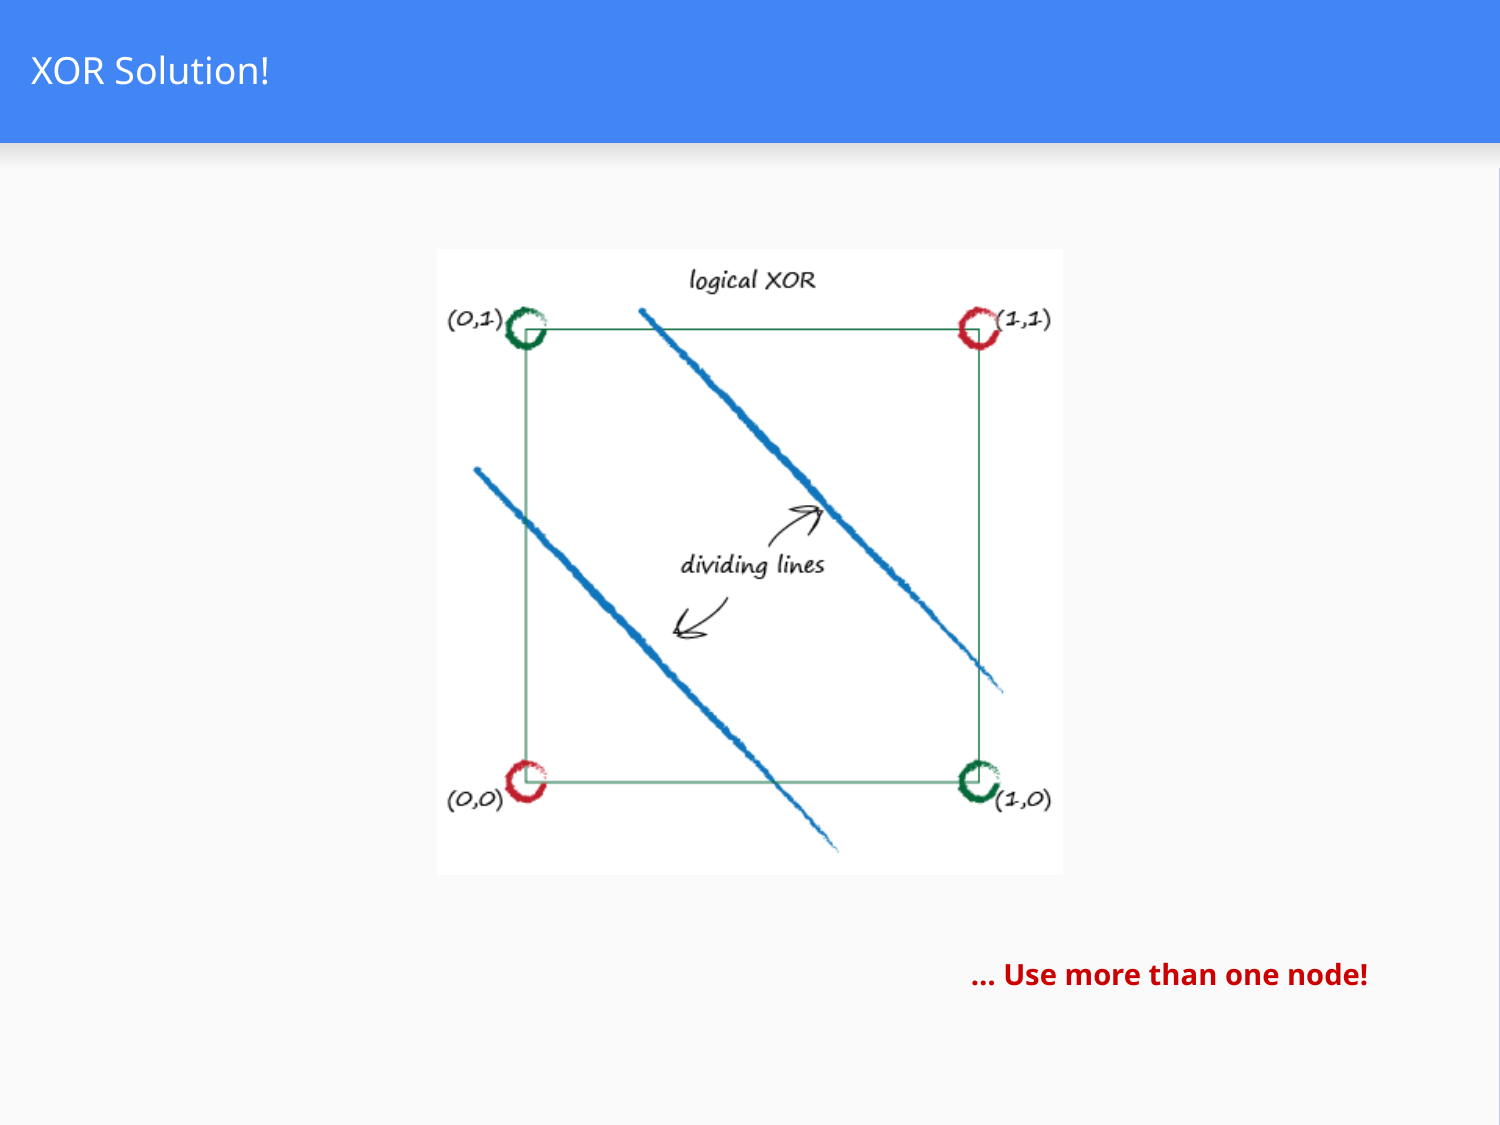

# XOR Solution!
… Use more than one node!